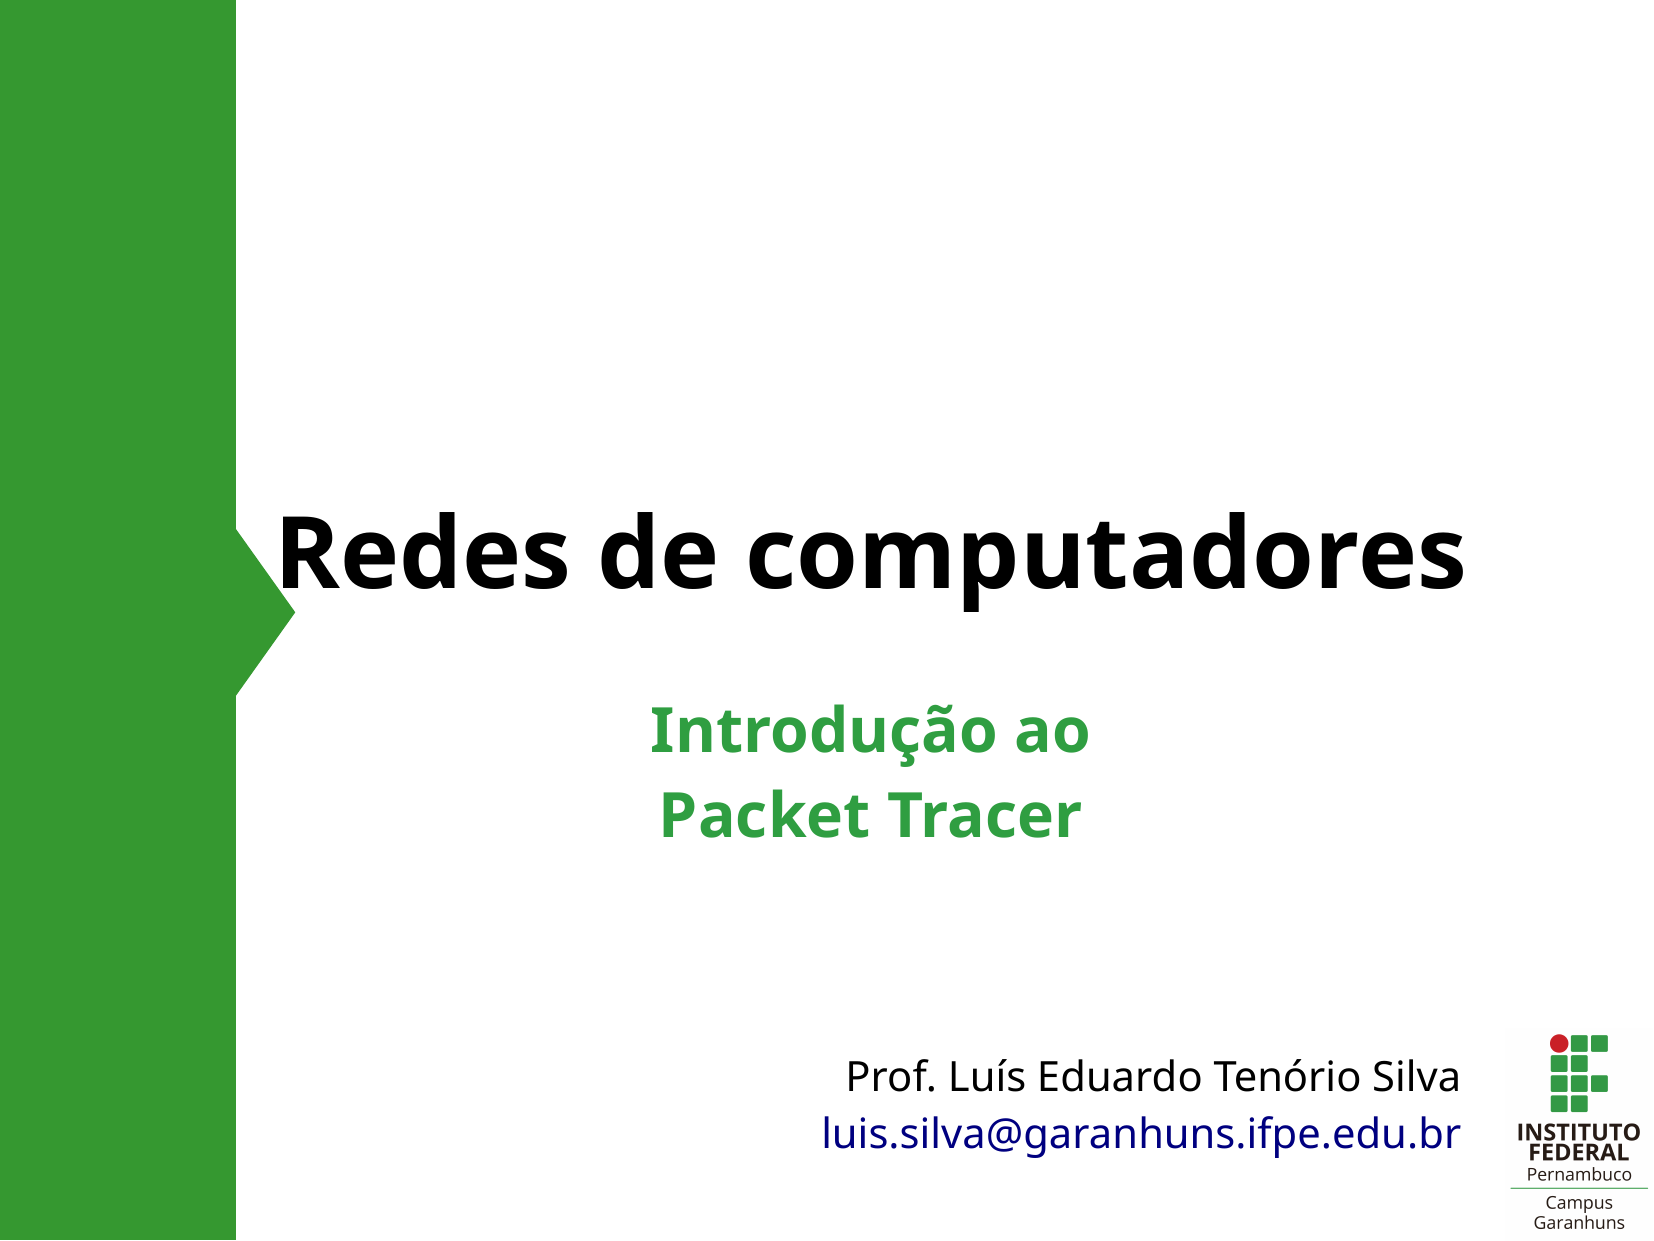

Redes de computadores
Introdução ao
Packet Tracer
# Prof. Luís Eduardo Tenório Silva luis.silva@garanhuns.ifpe.edu.br